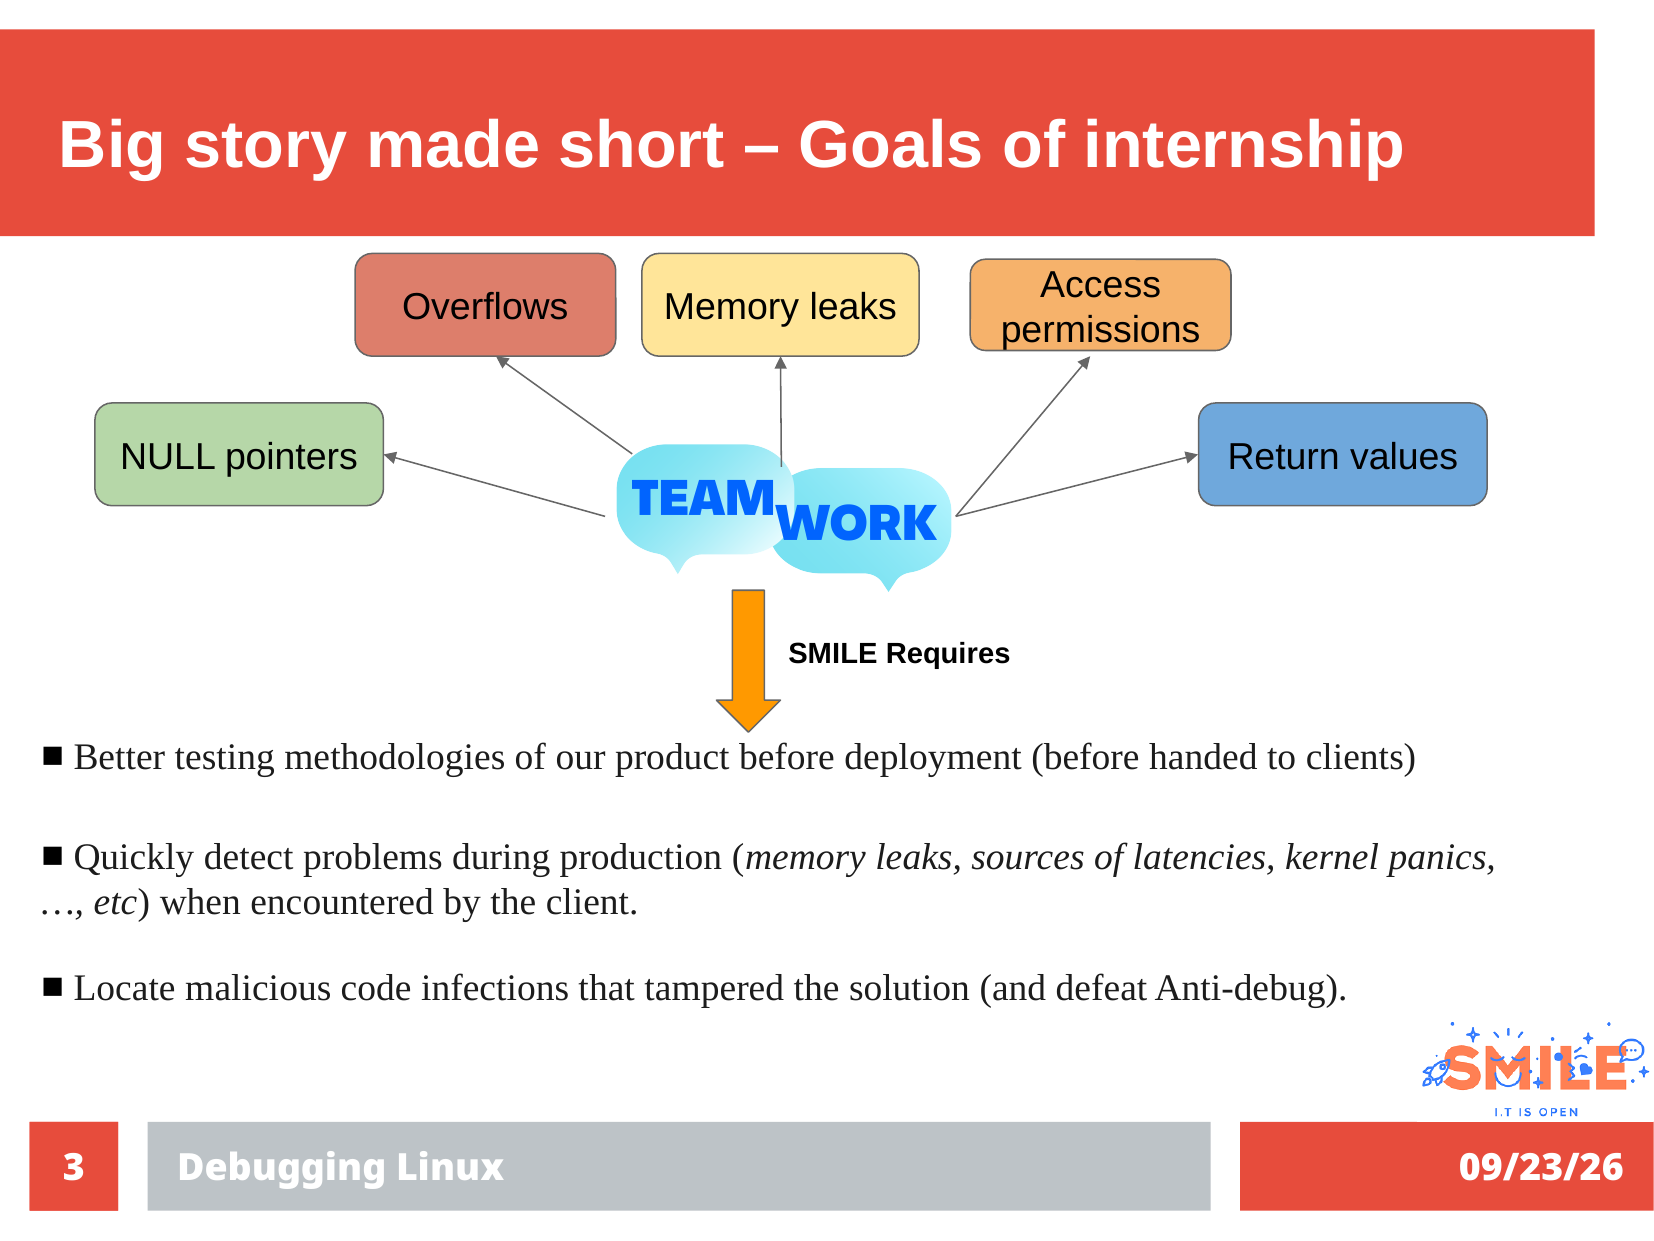

Big story made short – Goals of internship
Overflows
Memory leaks
Access permissions
NULL pointers
Return values
SMILE Requires
 Better testing methodologies of our product before deployment (before handed to clients)
 Quickly detect problems during production (memory leaks, sources of latencies, kernel panics, …, etc) when encountered by the client.
 Locate malicious code infections that tampered the solution (and defeat Anti-debug).
3
Debugging Linux